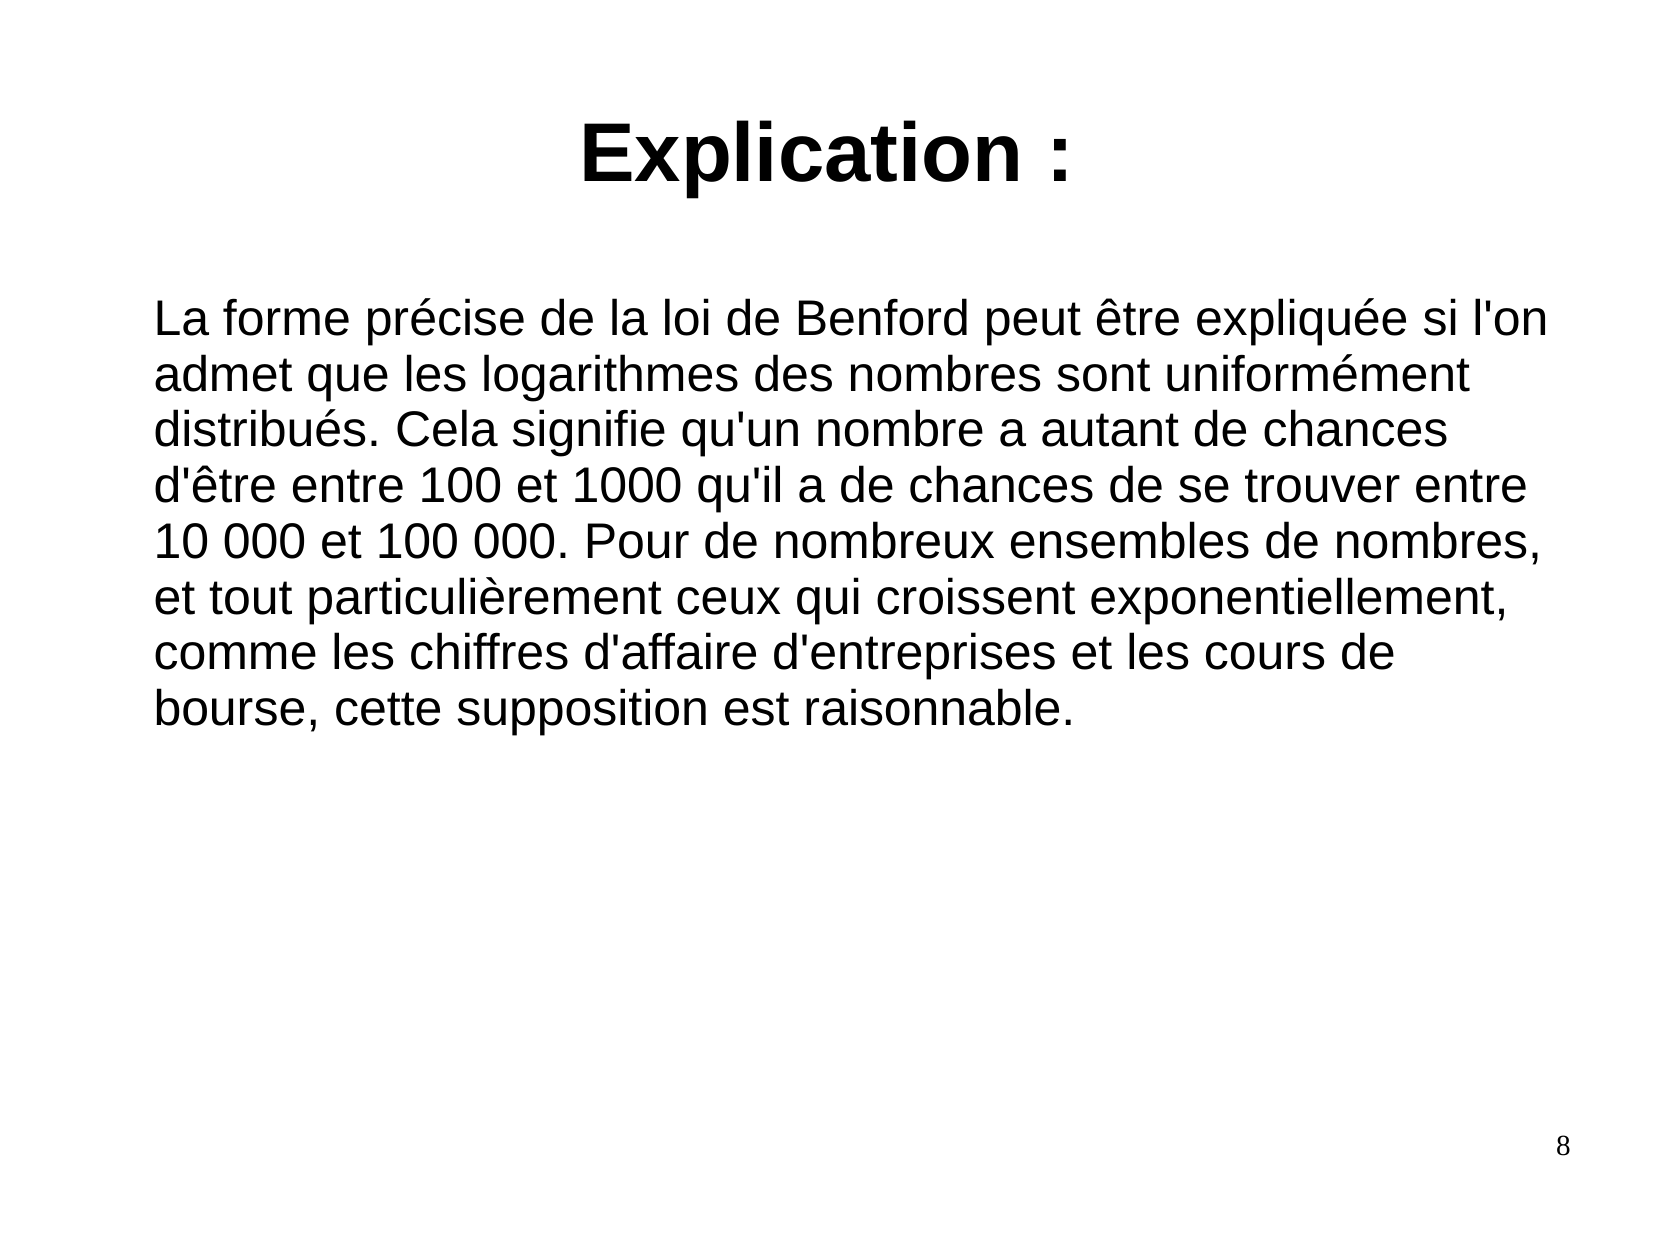

# Explication :
La forme précise de la loi de Benford peut être expliquée si l'on admet que les logarithmes des nombres sont uniformément distribués. Cela signifie qu'un nombre a autant de chances d'être entre 100 et 1000 qu'il a de chances de se trouver entre 10 000 et 100 000. Pour de nombreux ensembles de nombres, et tout particulièrement ceux qui croissent exponentiellement, comme les chiffres d'affaire d'entreprises et les cours de bourse, cette supposition est raisonnable.
8